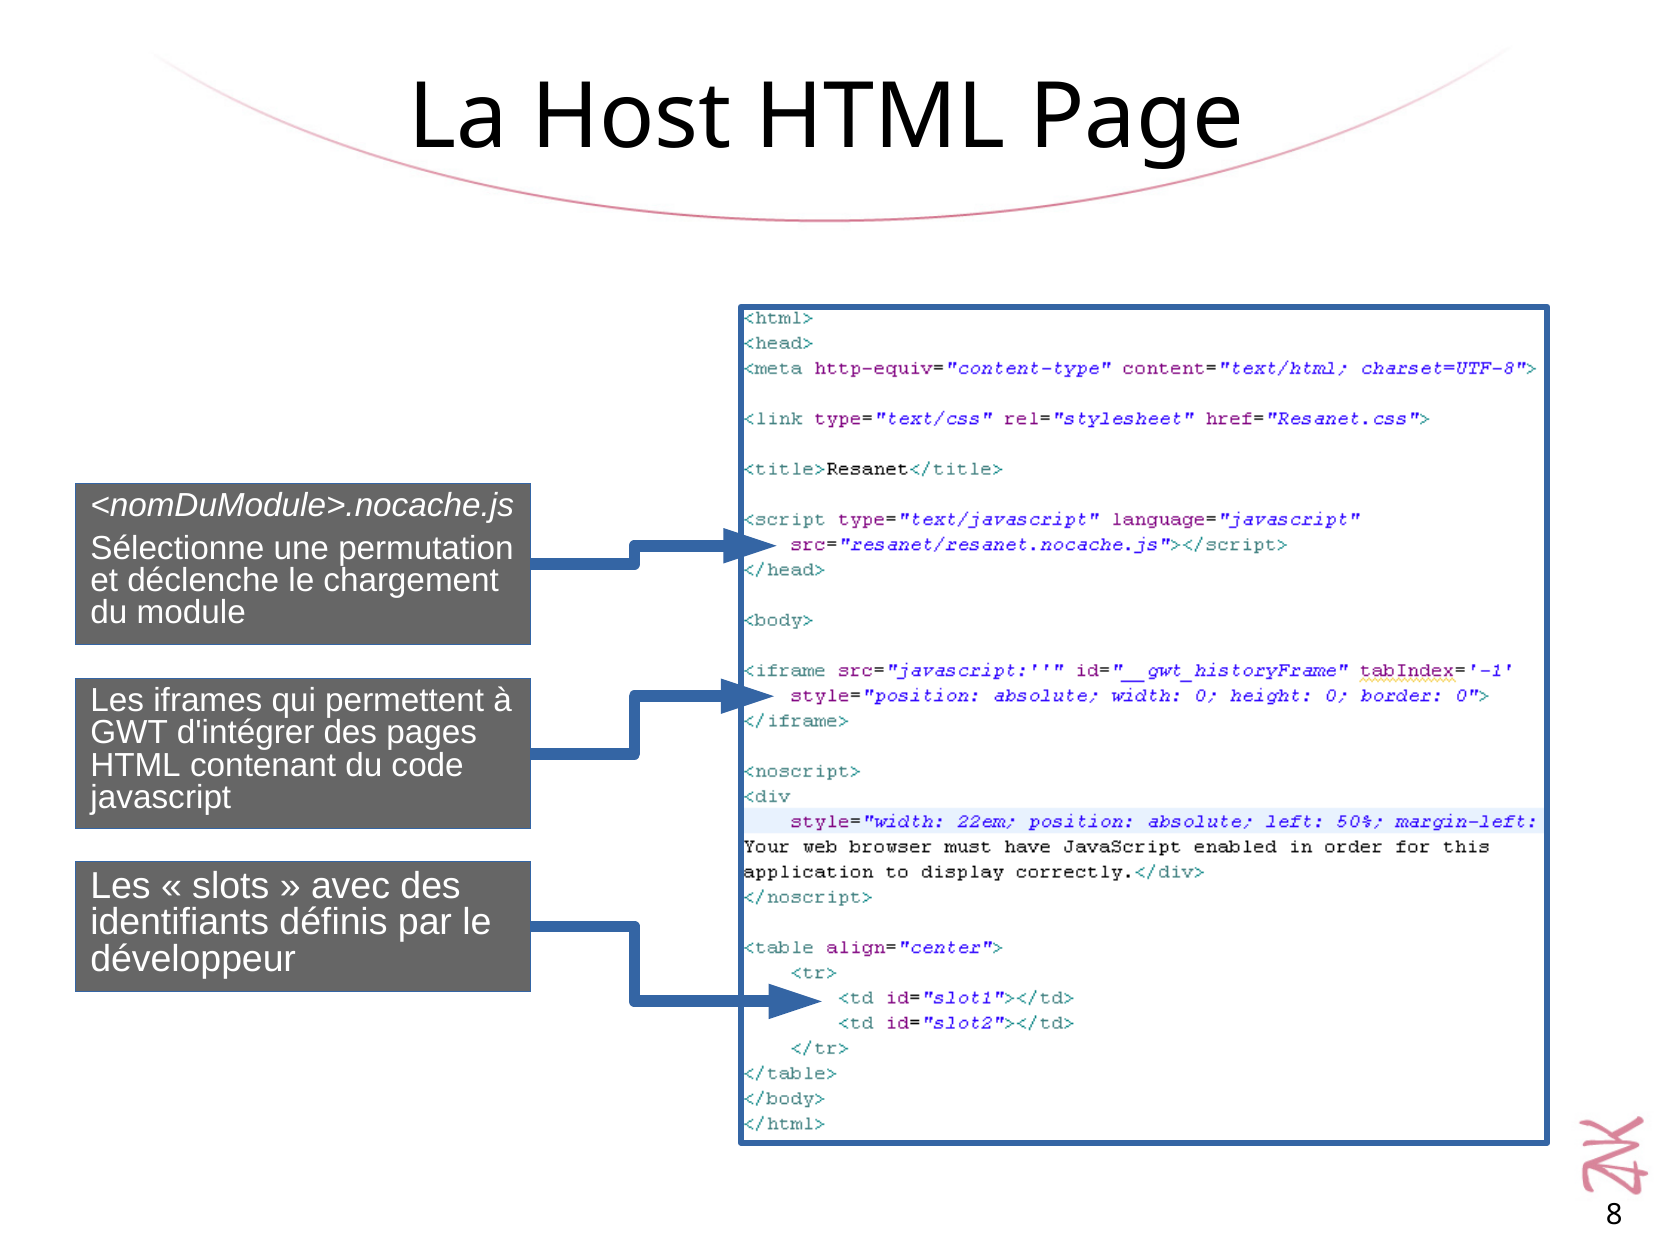

# La Host HTML Page
<nomDuModule>.nocache.js
Sélectionne une permutation et déclenche le chargement du module
Les iframes qui permettent à GWT d'intégrer des pages HTML contenant du code javascript
Les « slots » avec des identifiants définis par le développeur
8